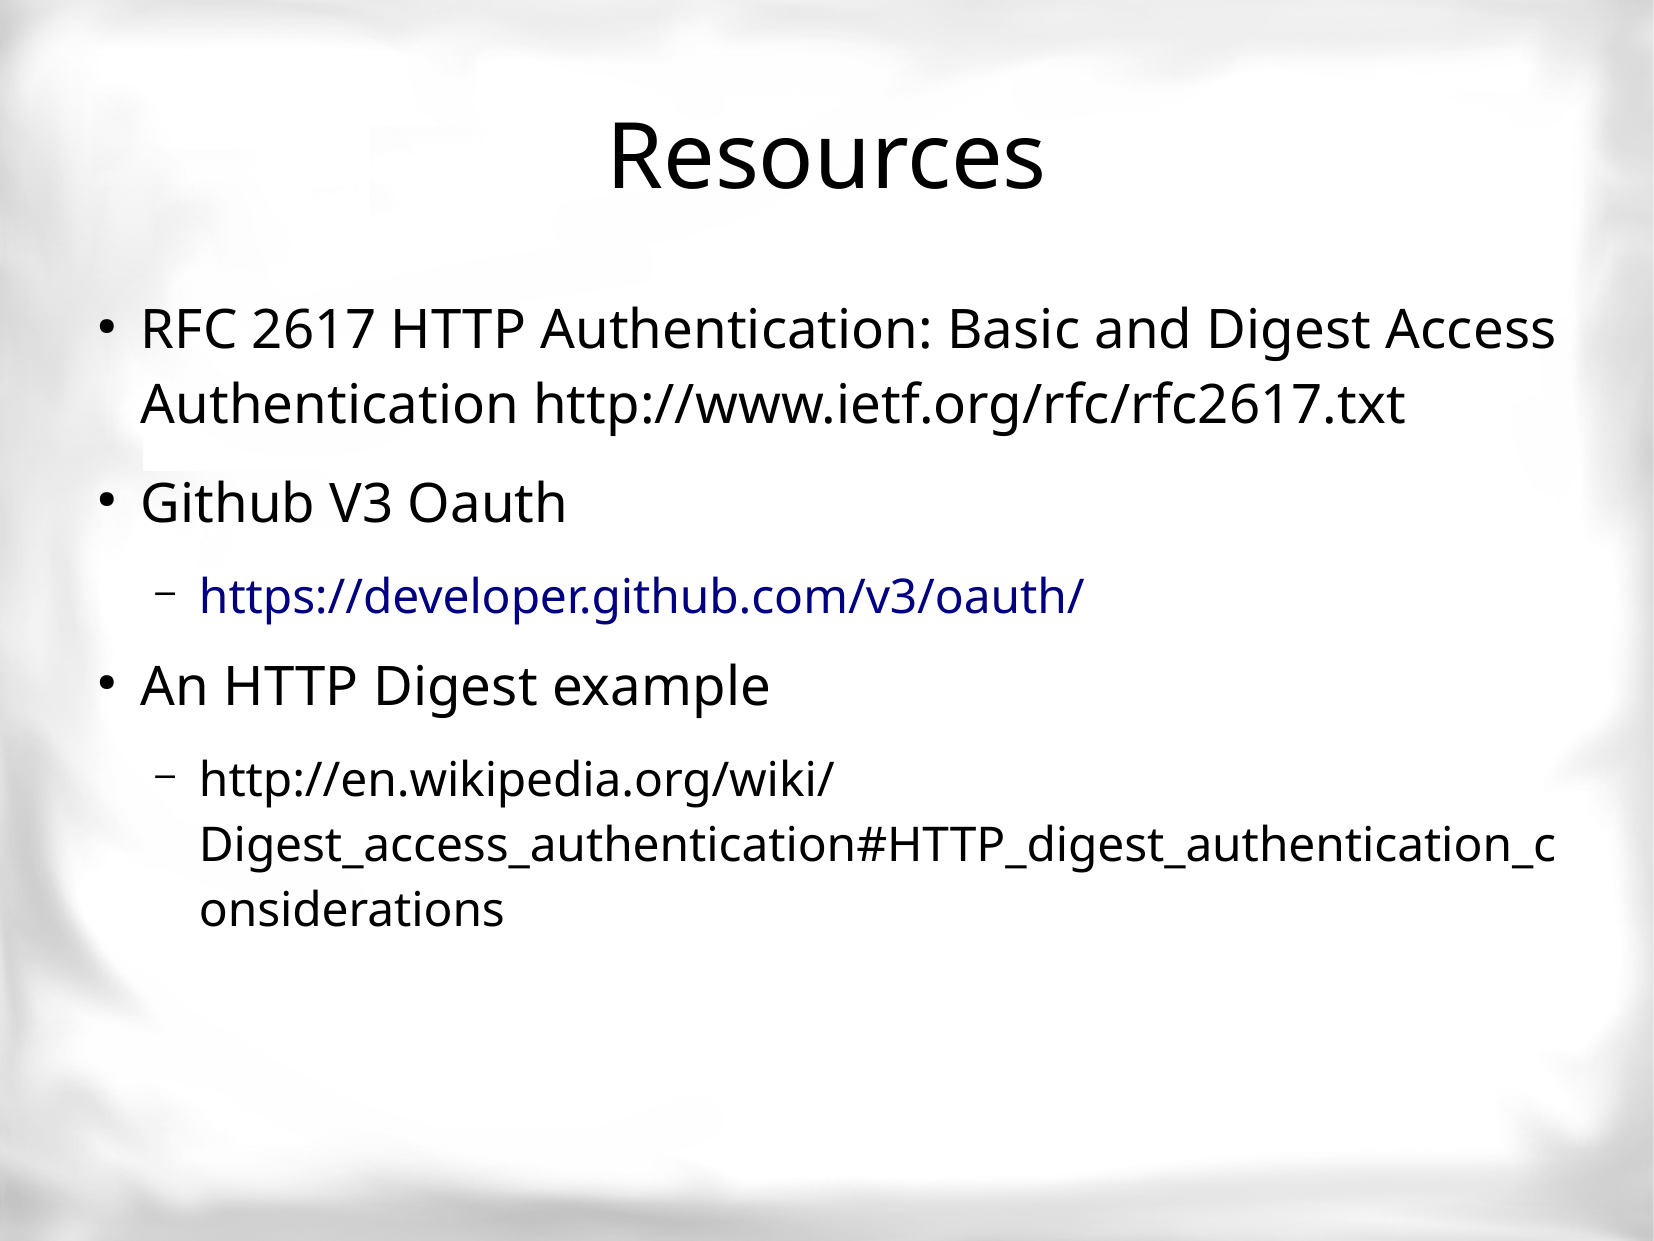

# Resources
RFC 2617 HTTP Authentication: Basic and Digest Access Authentication http://www.ietf.org/rfc/rfc2617.txt
Github V3 Oauth
https://developer.github.com/v3/oauth/
An HTTP Digest example
http://en.wikipedia.org/wiki/Digest_access_authentication#HTTP_digest_authentication_considerations